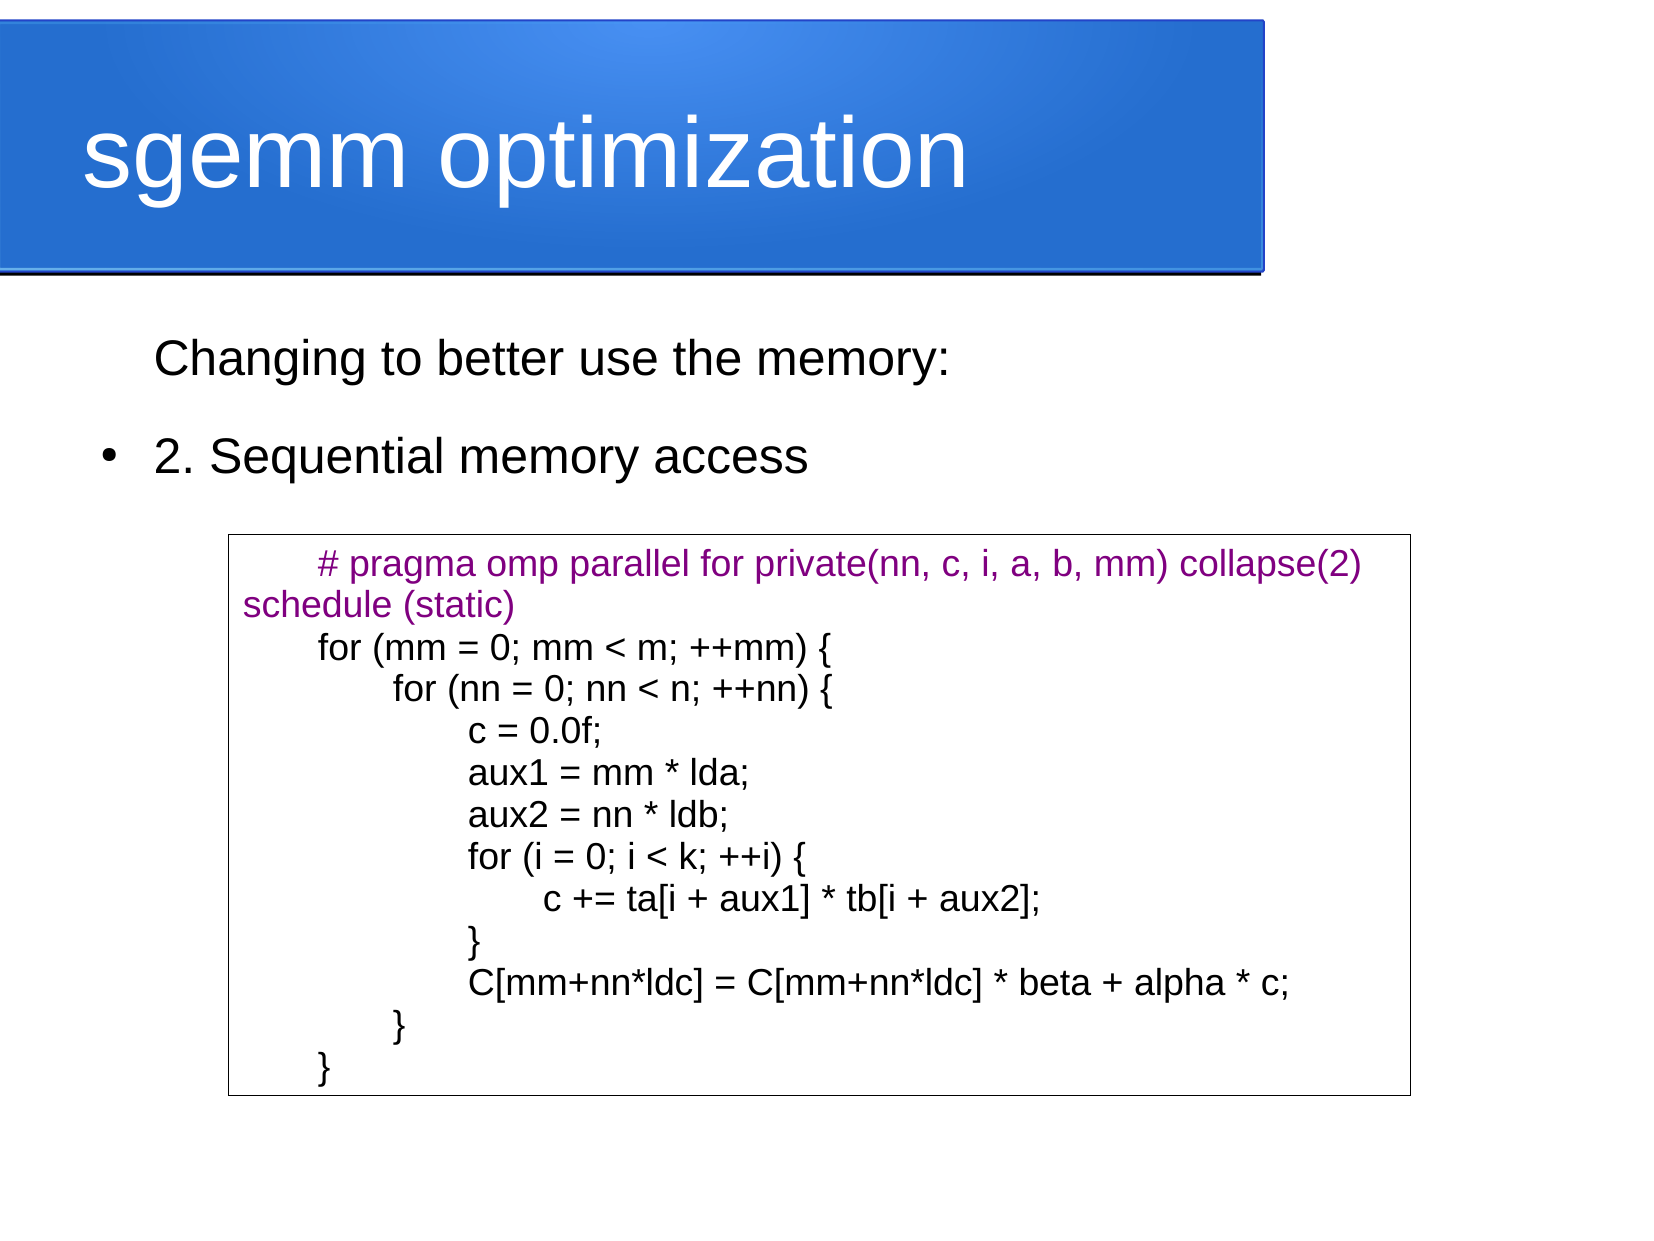

sgemm optimization
# Changing to better use the memory:
2. Sequential memory access
	# pragma omp parallel for private(nn, c, i, a, b, mm) collapse(2) schedule (static)
	for (mm = 0; mm < m; ++mm) {
		for (nn = 0; nn < n; ++nn) {
			c = 0.0f;
			aux1 = mm * lda;
			aux2 = nn * ldb;
			for (i = 0; i < k; ++i) {
				c += ta[i + aux1] * tb[i + aux2];
			}
			C[mm+nn*ldc] = C[mm+nn*ldc] * beta + alpha * c;
		}
	}